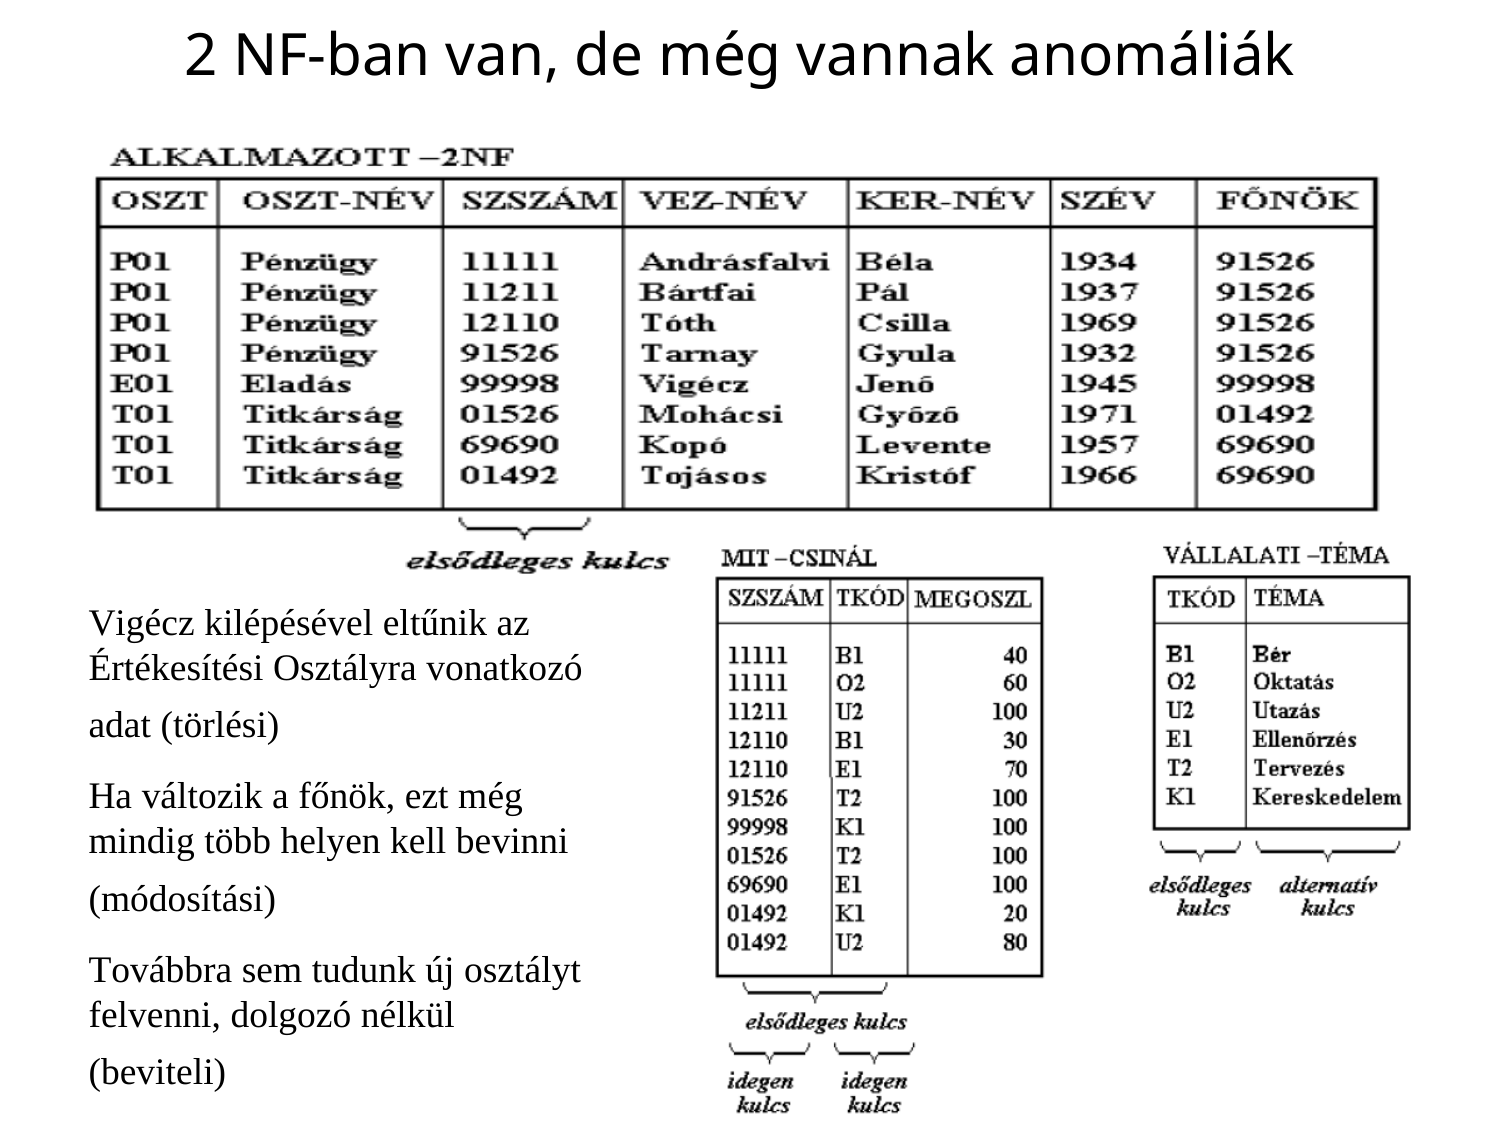

# 2 NF-ban van, de még vannak anomáliák
Vigécz kilépésével eltűnik az Értékesítési Osztályra vonatkozó adat (törlési)‏
Ha változik a főnök, ezt még mindig több helyen kell bevinni (módosítási)‏
Továbbra sem tudunk új osztályt felvenni, dolgozó nélkül (beviteli)‏